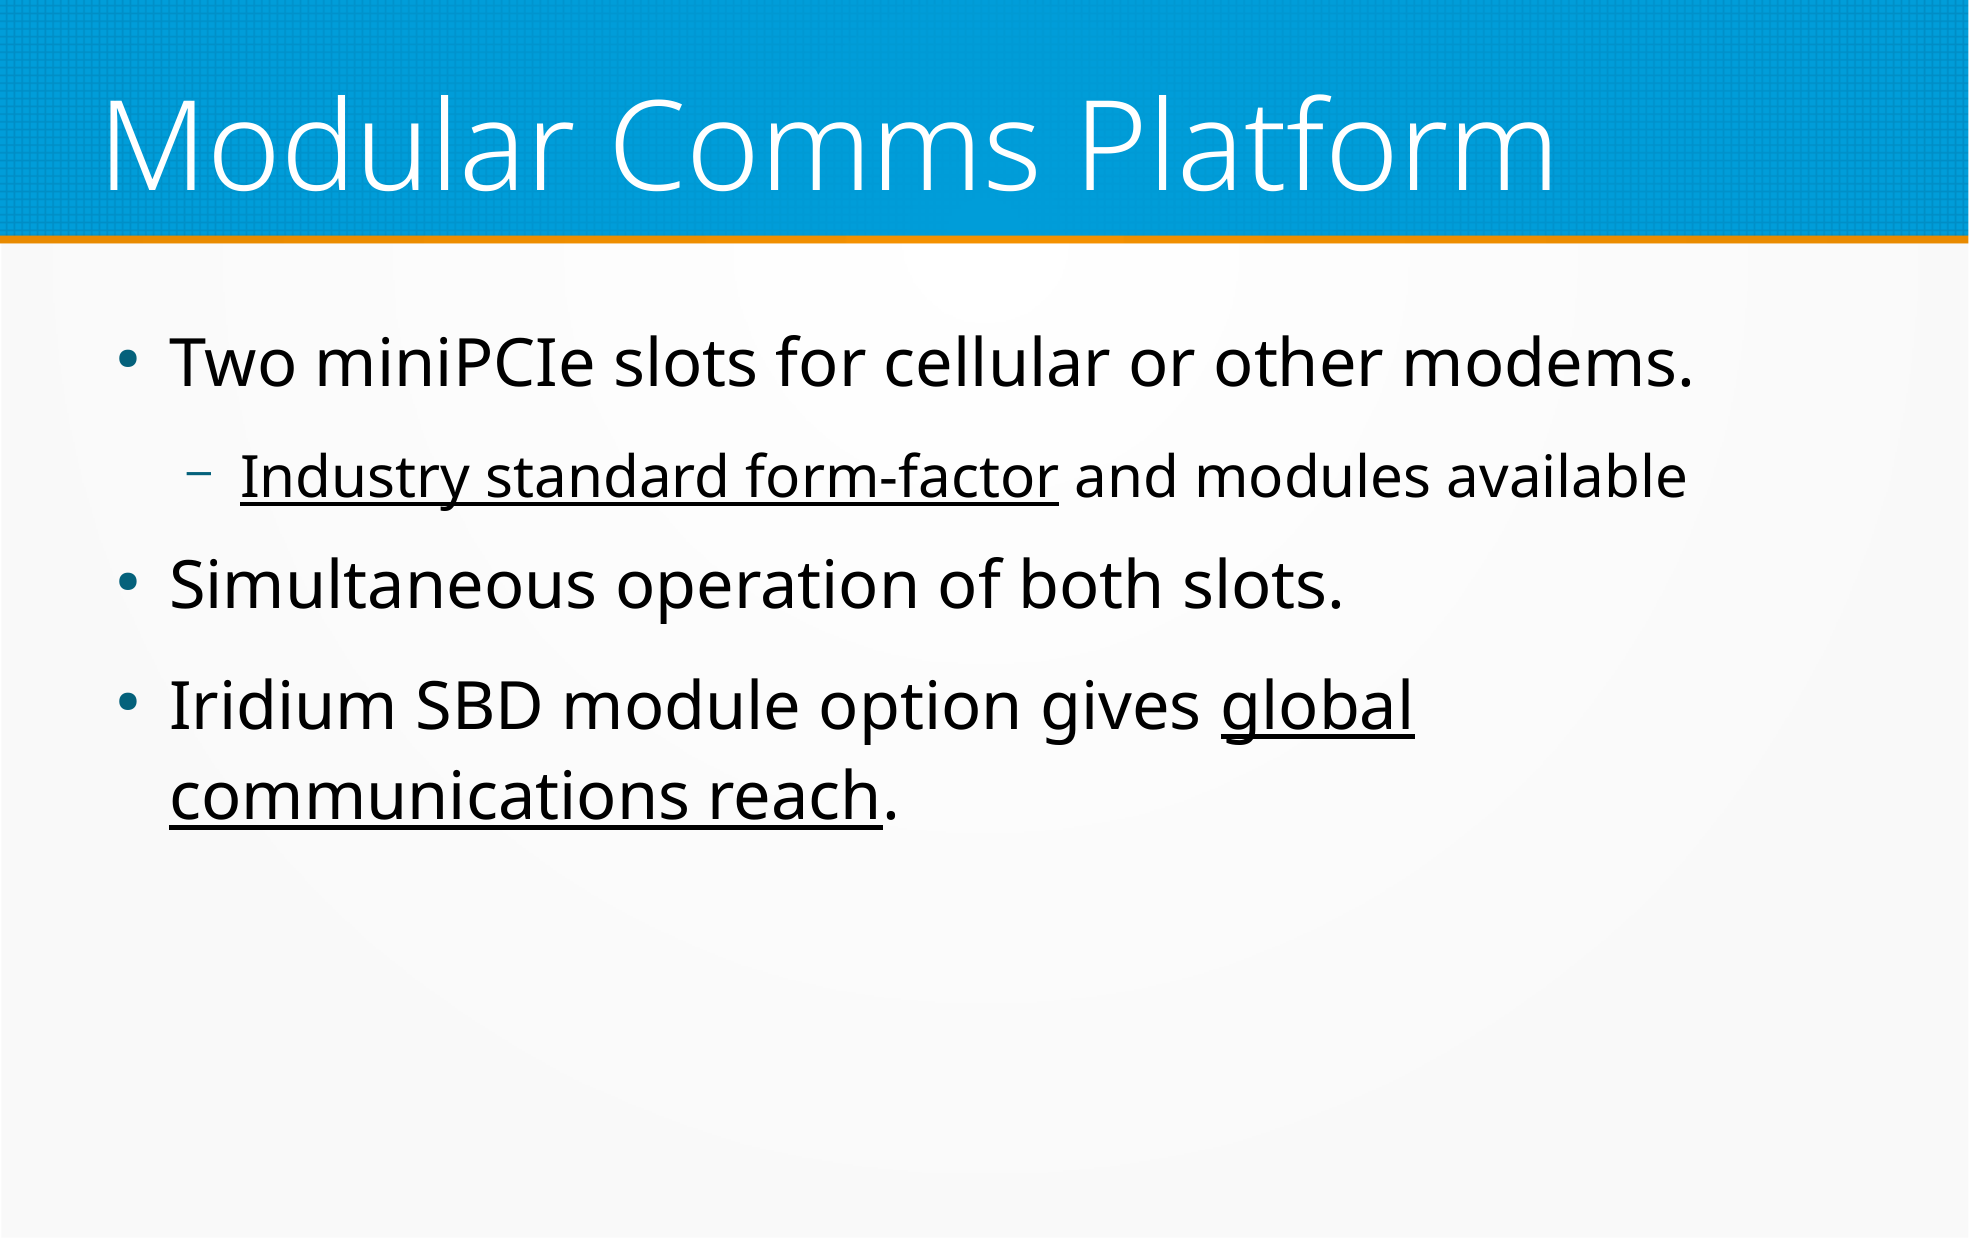

# Modular Comms Platform
Two miniPCIe slots for cellular or other modems.
Industry standard form-factor and modules available
Simultaneous operation of both slots.
Iridium SBD module option gives global communications reach.